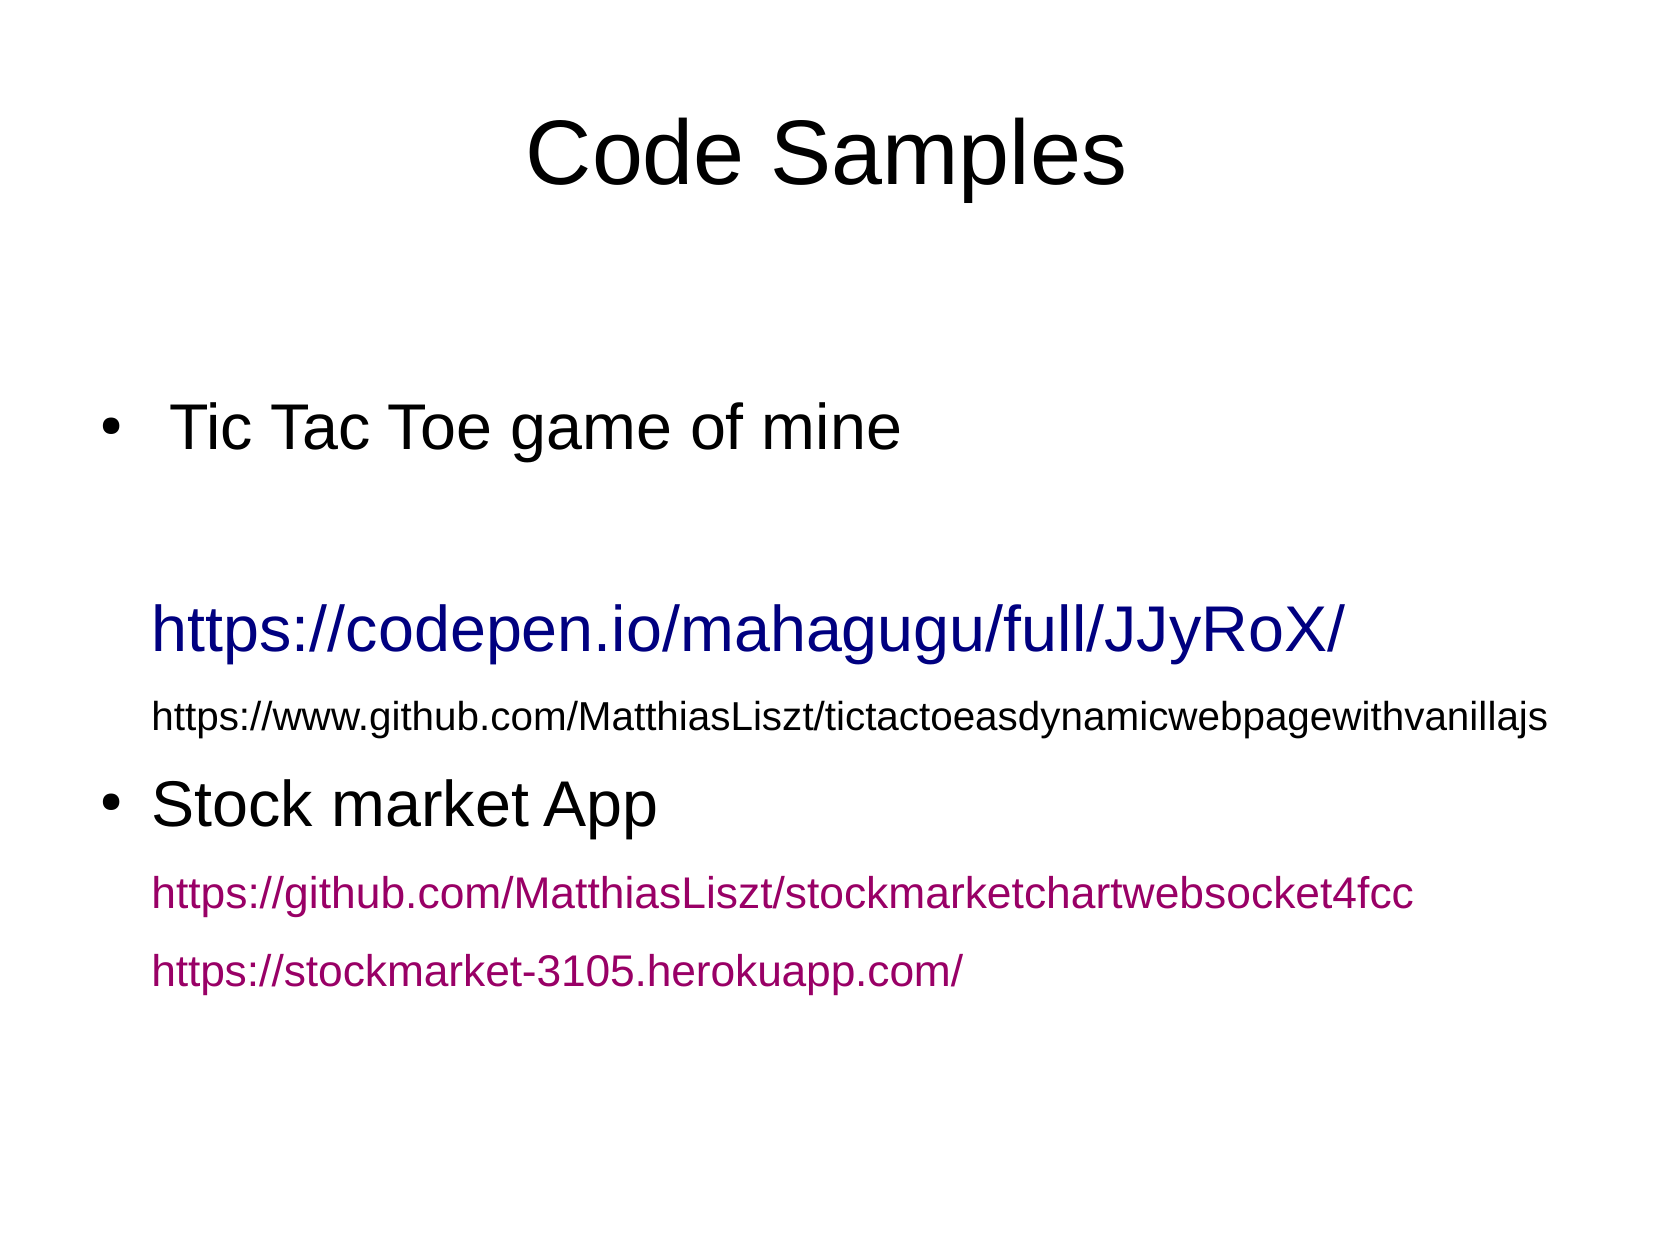

# Code Samples
 Tic Tac Toe game of mine
https://codepen.io/mahagugu/full/JJyRoX/
https://www.github.com/MatthiasLiszt/tictactoeasdynamicwebpagewithvanillajs
Stock market App
https://github.com/MatthiasLiszt/stockmarketchartwebsocket4fcc
https://stockmarket-3105.herokuapp.com/